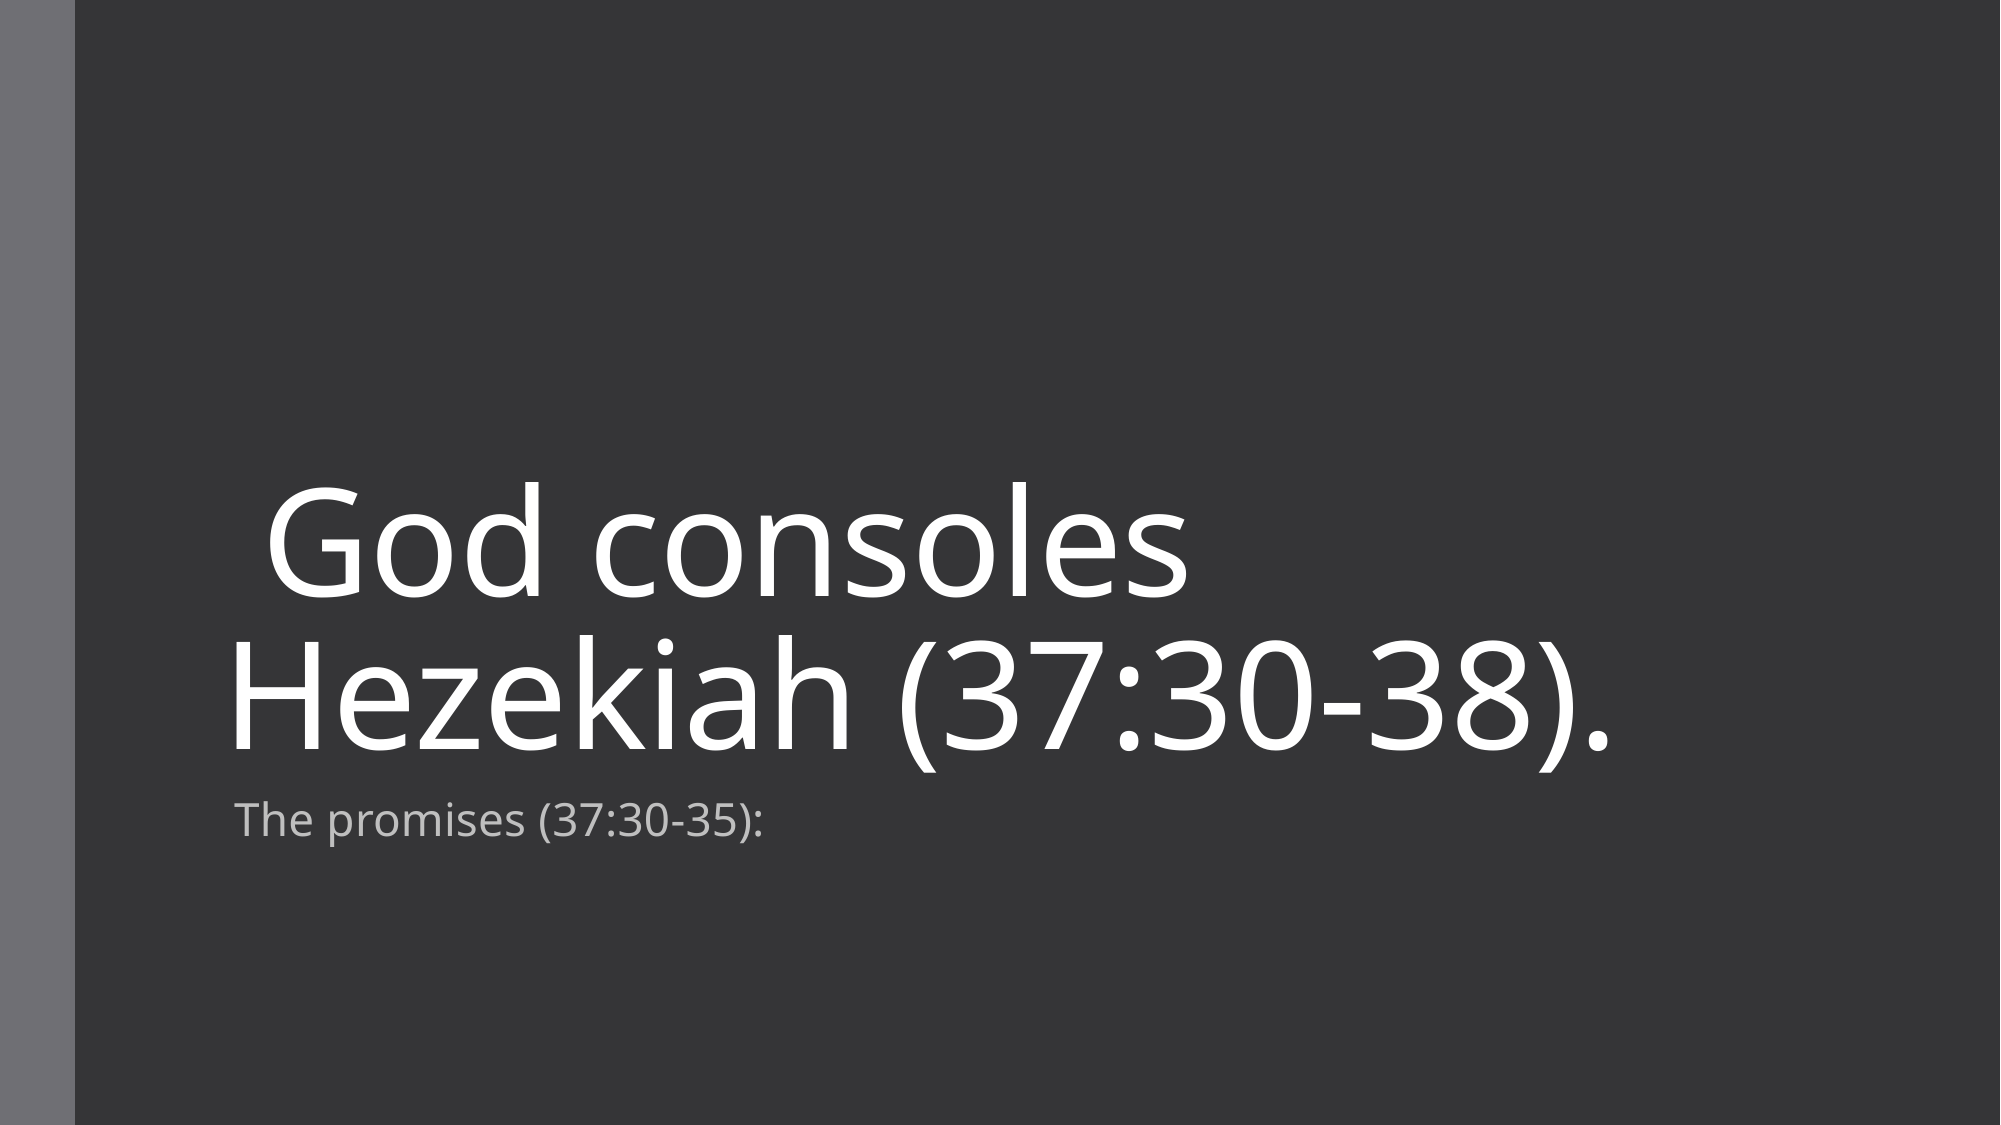

# God consoles Hezekiah (37:30-38).
 The promises (37:30-35):